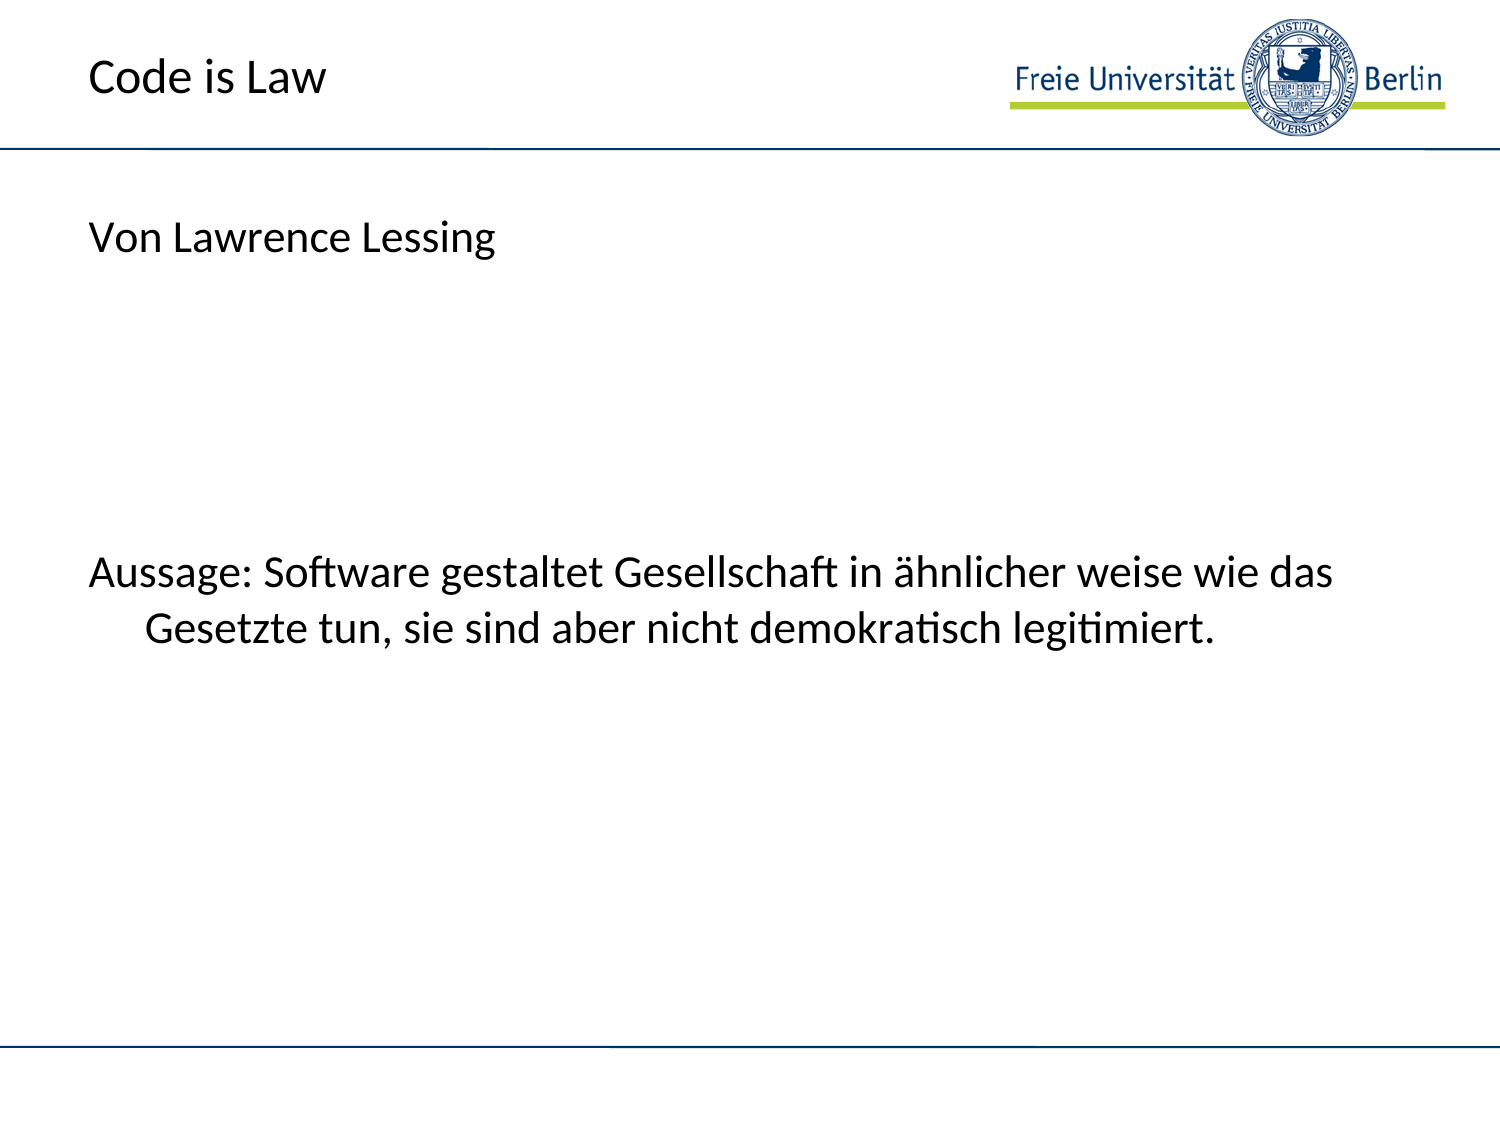

# Code is Law
Von Lawrence Lessing
Aussage: Software gestaltet Gesellschaft in ähnlicher weise wie das Gesetzte tun, sie sind aber nicht demokratisch legitimiert.